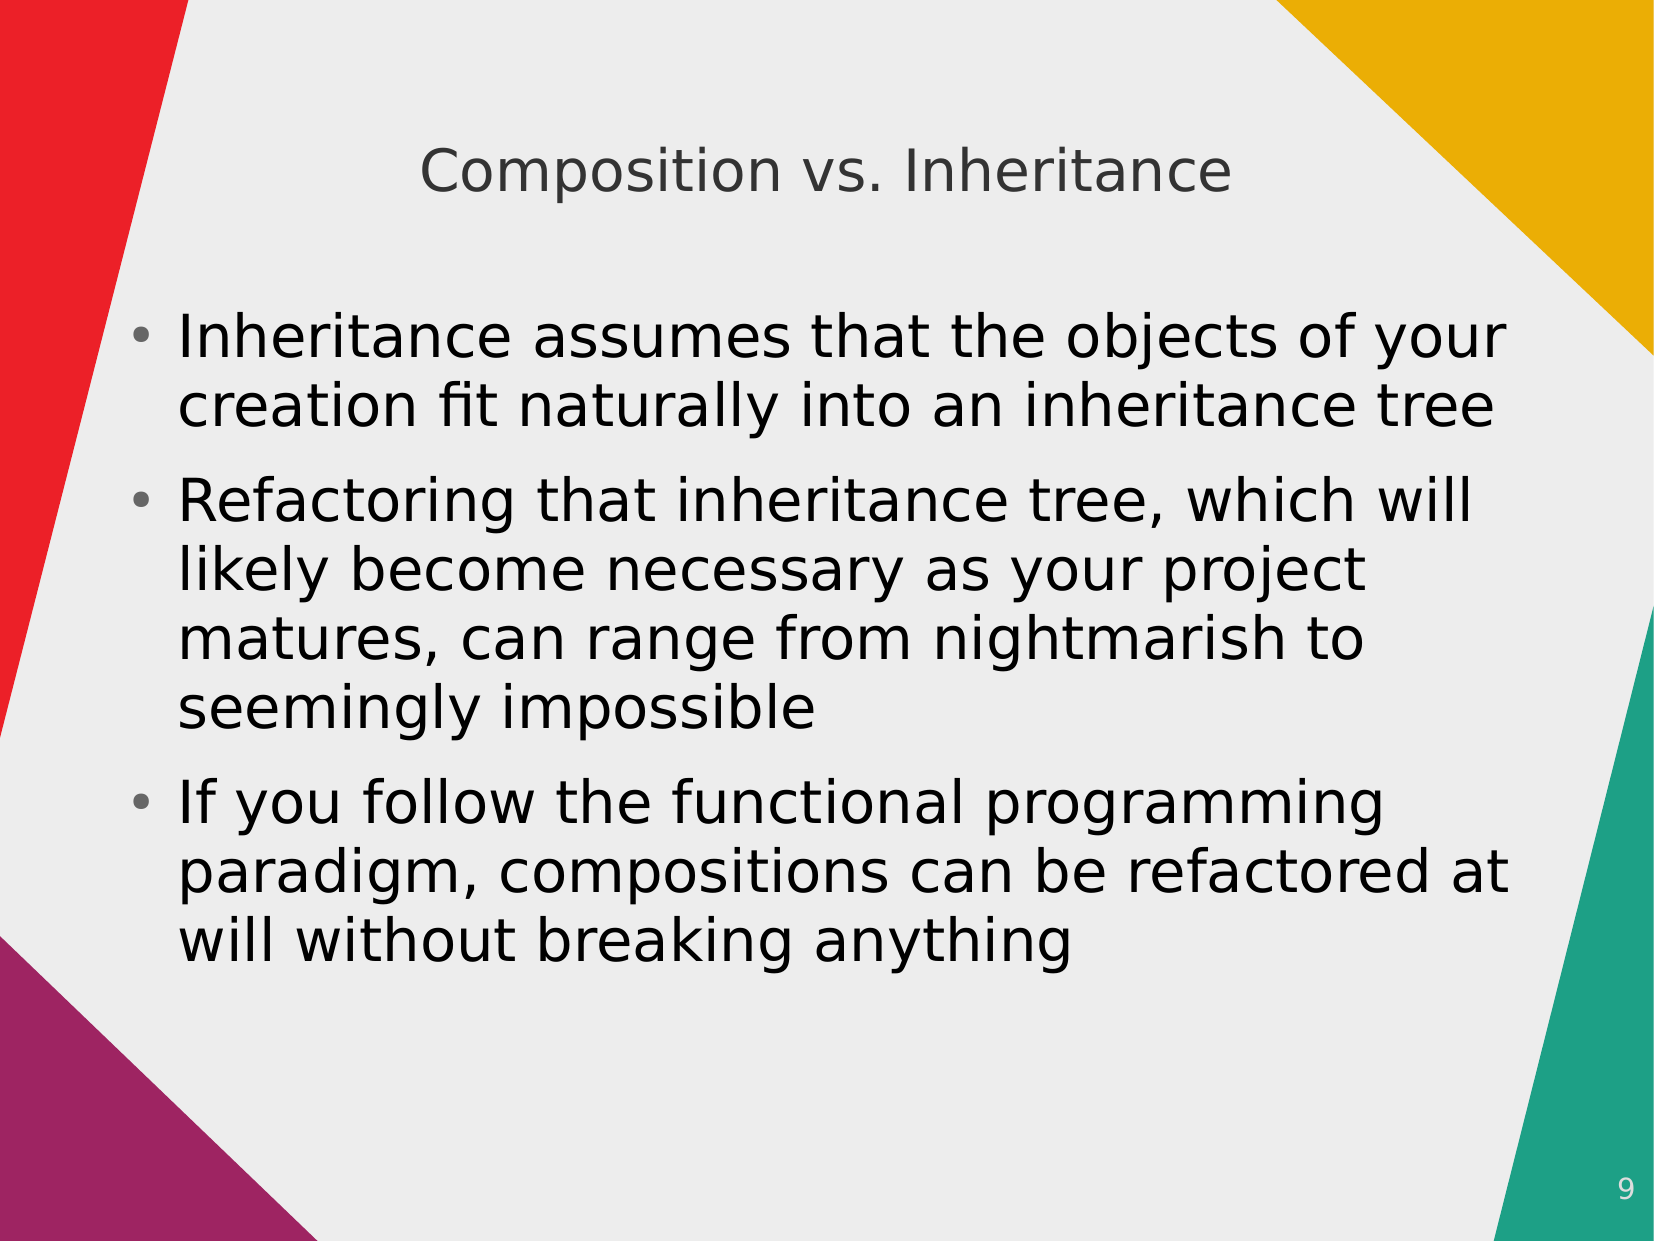

# Composition vs. Inheritance
Inheritance assumes that the objects of your creation fit naturally into an inheritance tree
Refactoring that inheritance tree, which will likely become necessary as your project matures, can range from nightmarish to seemingly impossible
If you follow the functional programming paradigm, compositions can be refactored at will without breaking anything
9